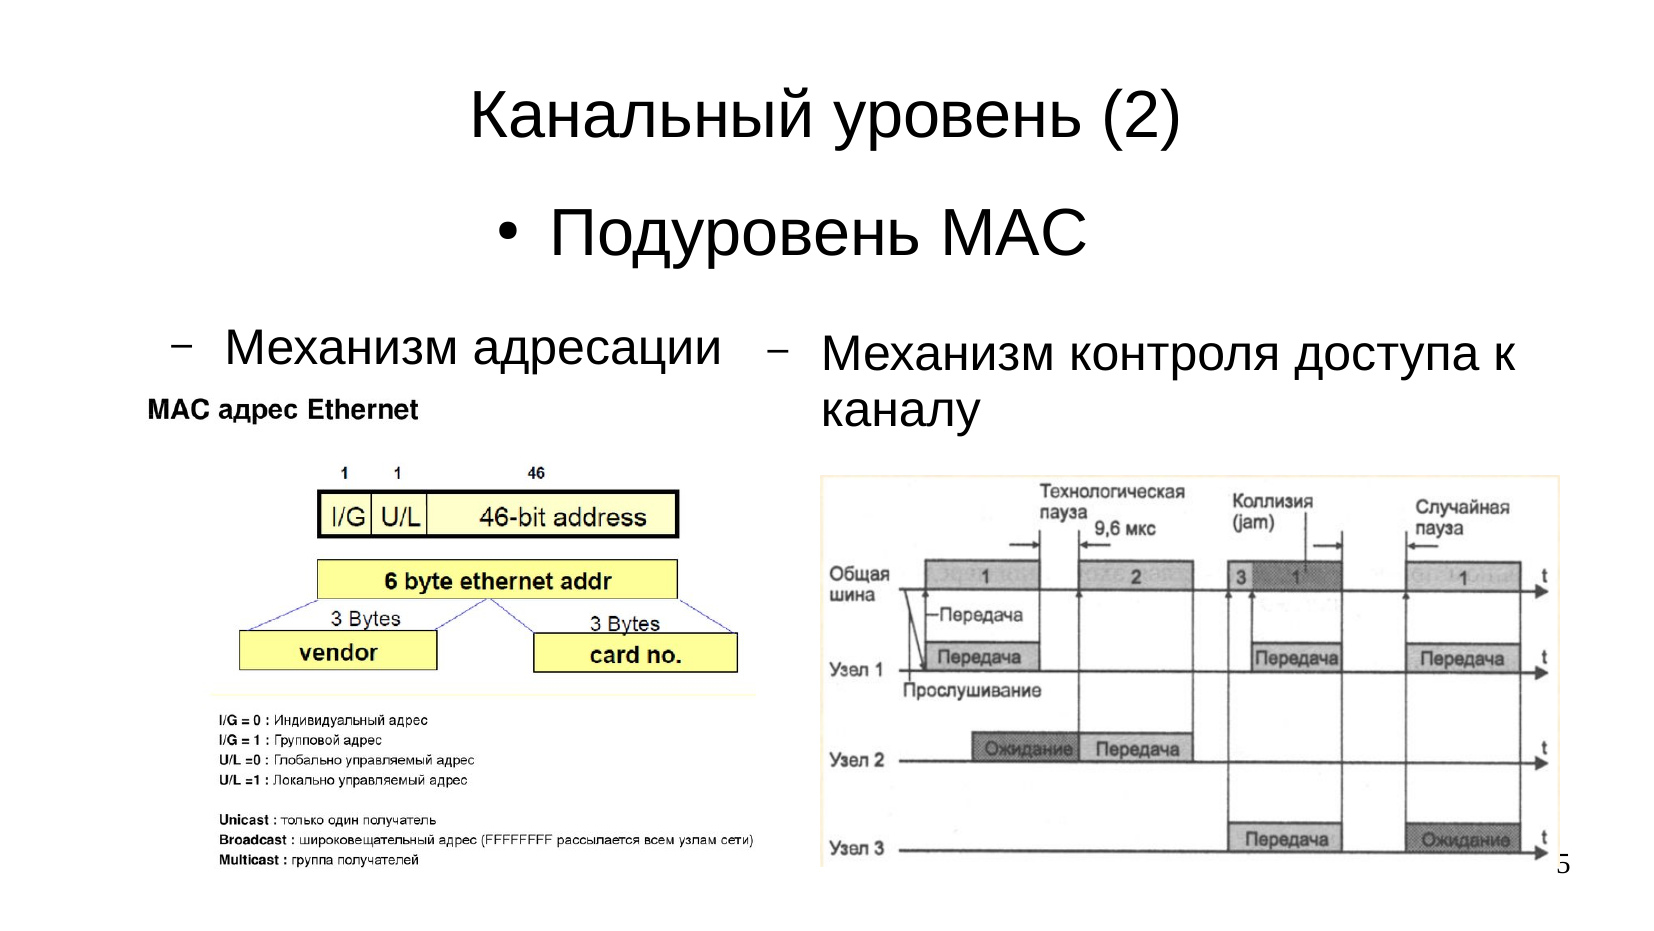

# Канальный уровень (2)
Подуровень MAC
Механизм адресации
Механизм контроля доступа к каналу
5